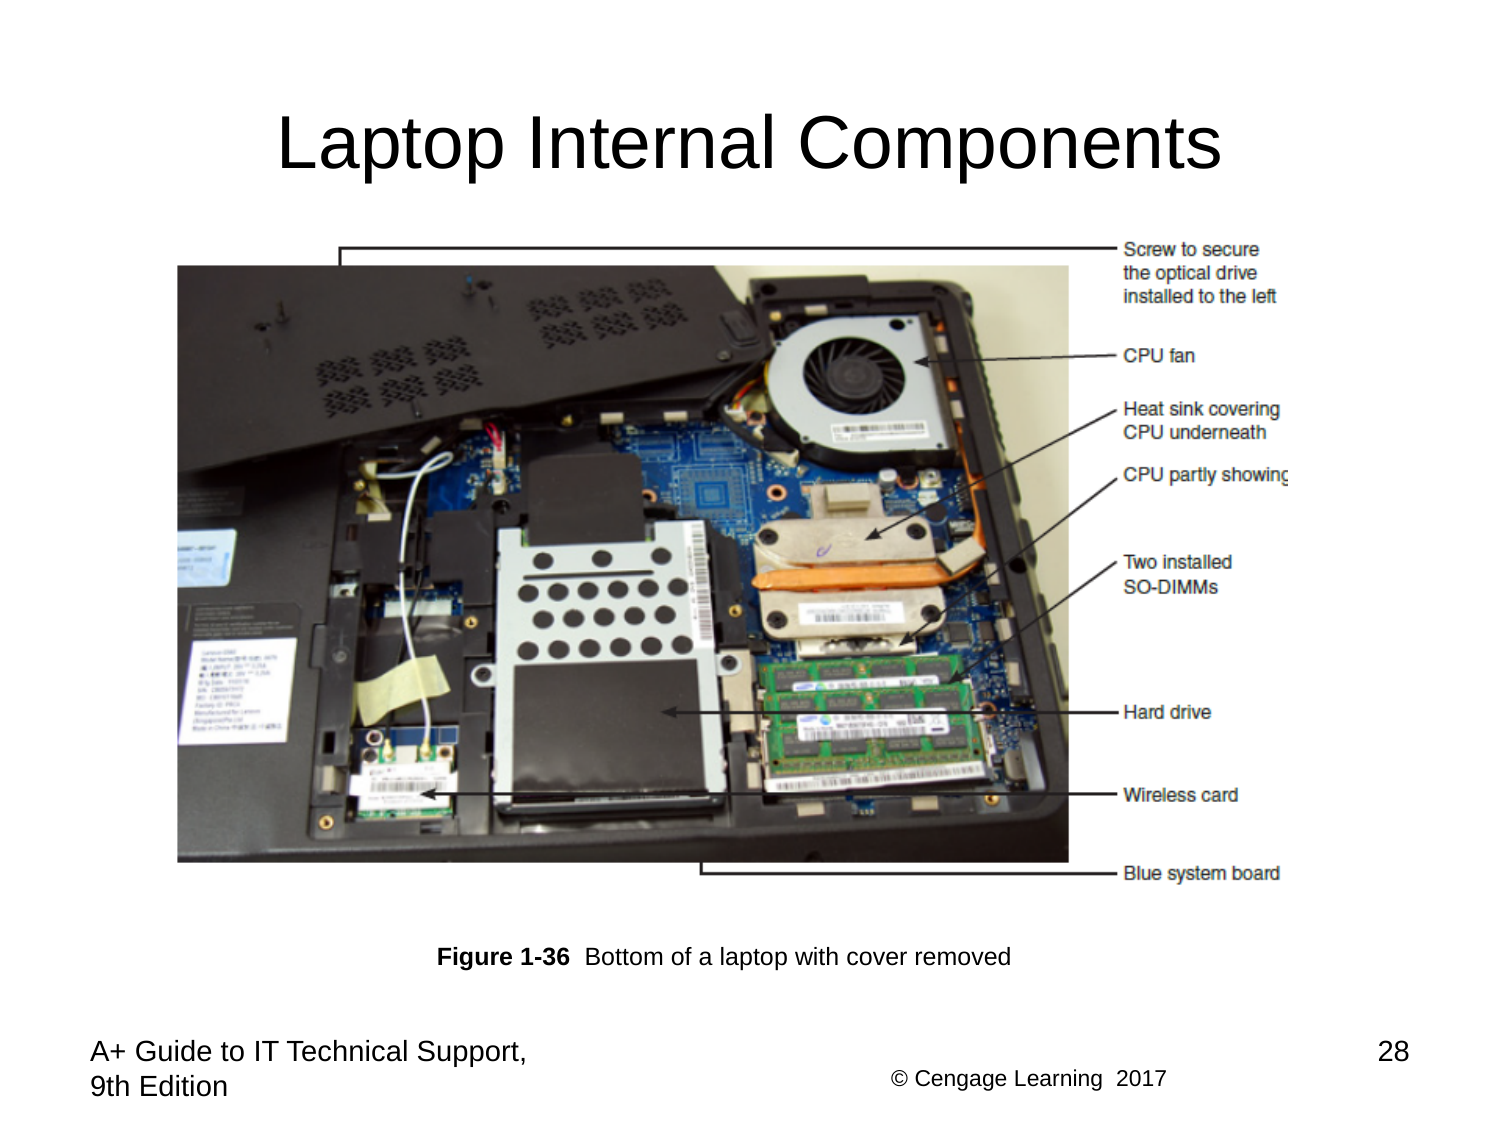

# Laptop Internal Components
Figure 1-36 Bottom of a laptop with cover removed
A+ Guide to IT Technical Support, 9th Edition